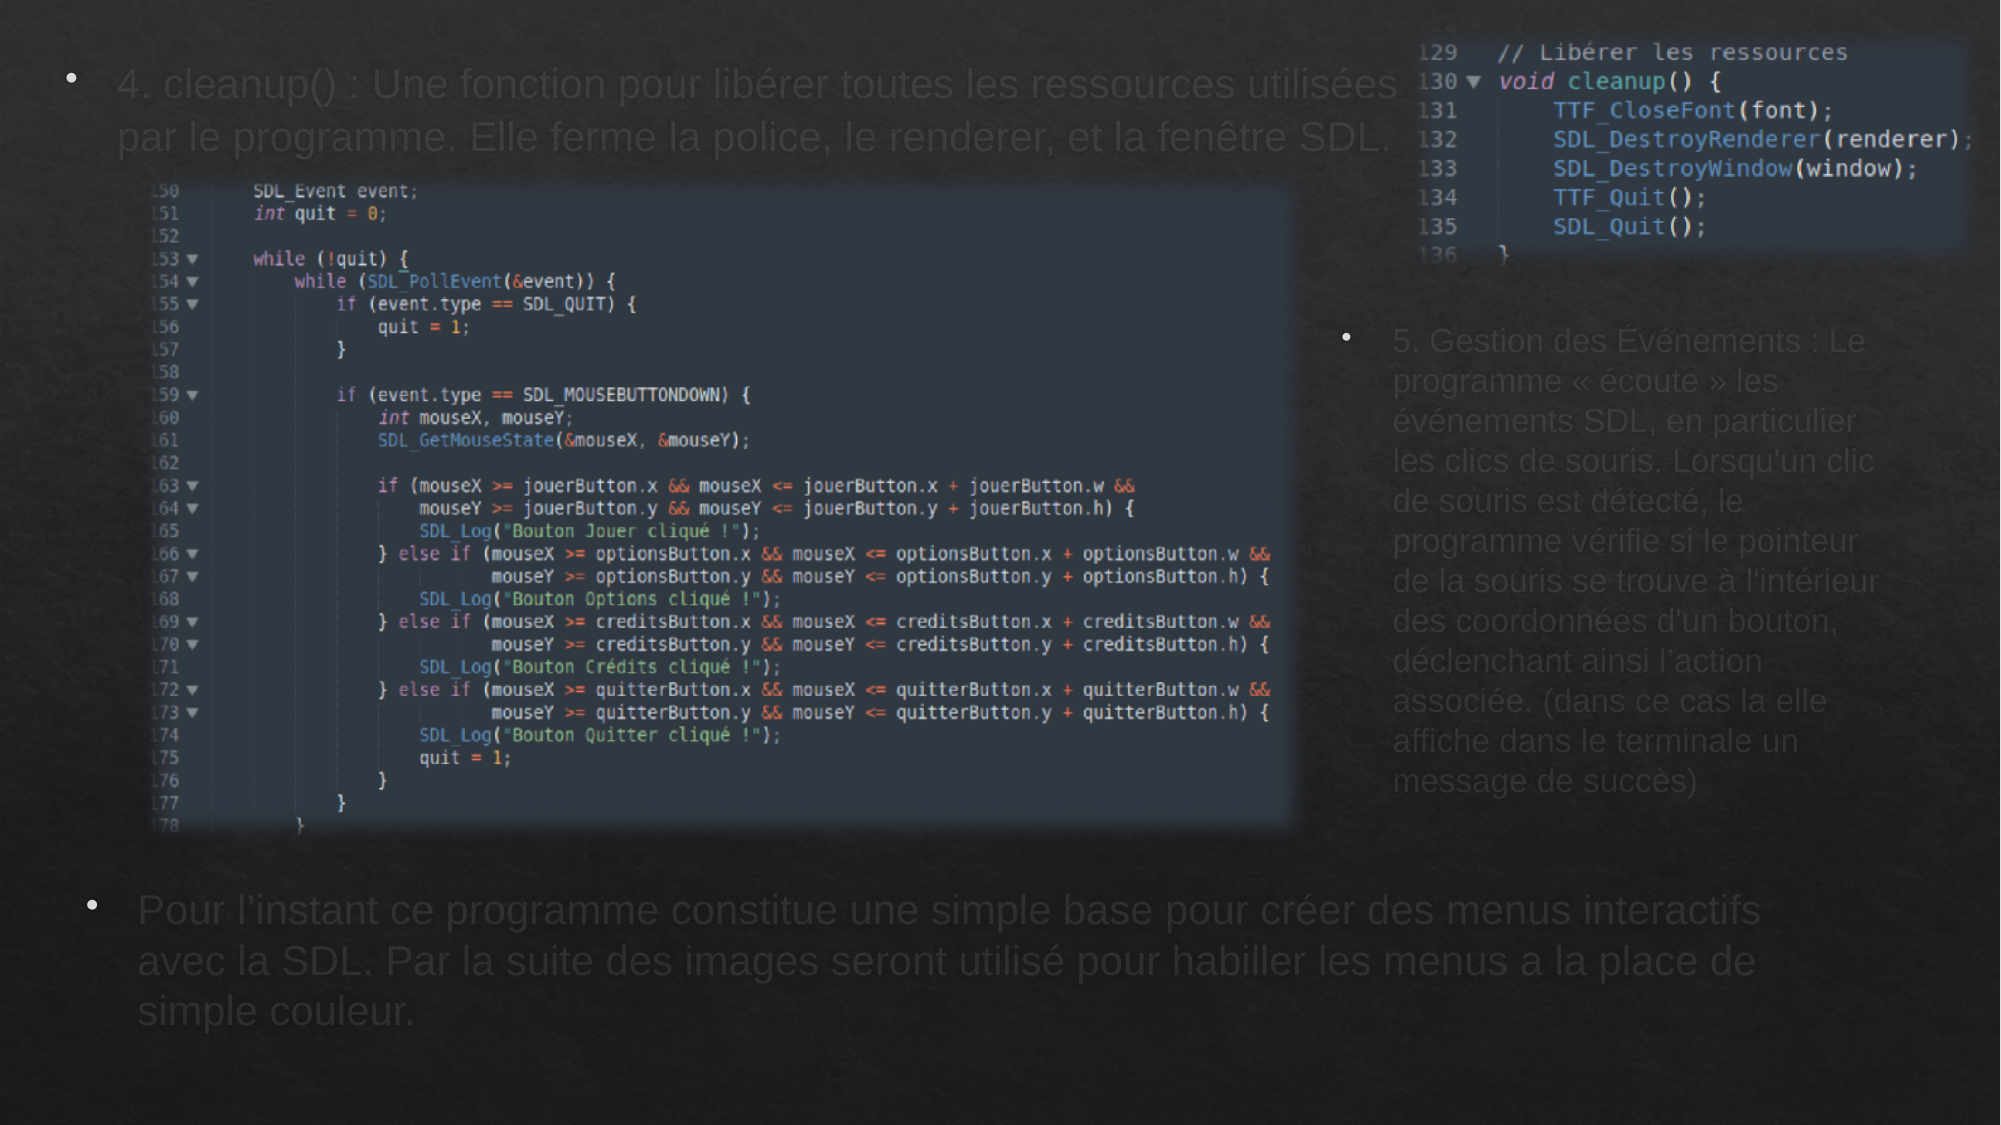

# 4. cleanup() : Une fonction pour libérer toutes les ressources utilisées par le programme. Elle ferme la police, le renderer, et la fenêtre SDL.
5. Gestion des Événements : Le programme « écoute » les événements SDL, en particulier les clics de souris. Lorsqu'un clic de souris est détecté, le programme vérifie si le pointeur de la souris se trouve à l'intérieur des coordonnées d'un bouton, déclenchant ainsi l’action associée. (dans ce cas la elle affiche dans le terminale un message de succès)
Pour l’instant ce programme constitue une simple base pour créer des menus interactifs avec la SDL. Par la suite des images seront utilisé pour habiller les menus a la place de simple couleur.